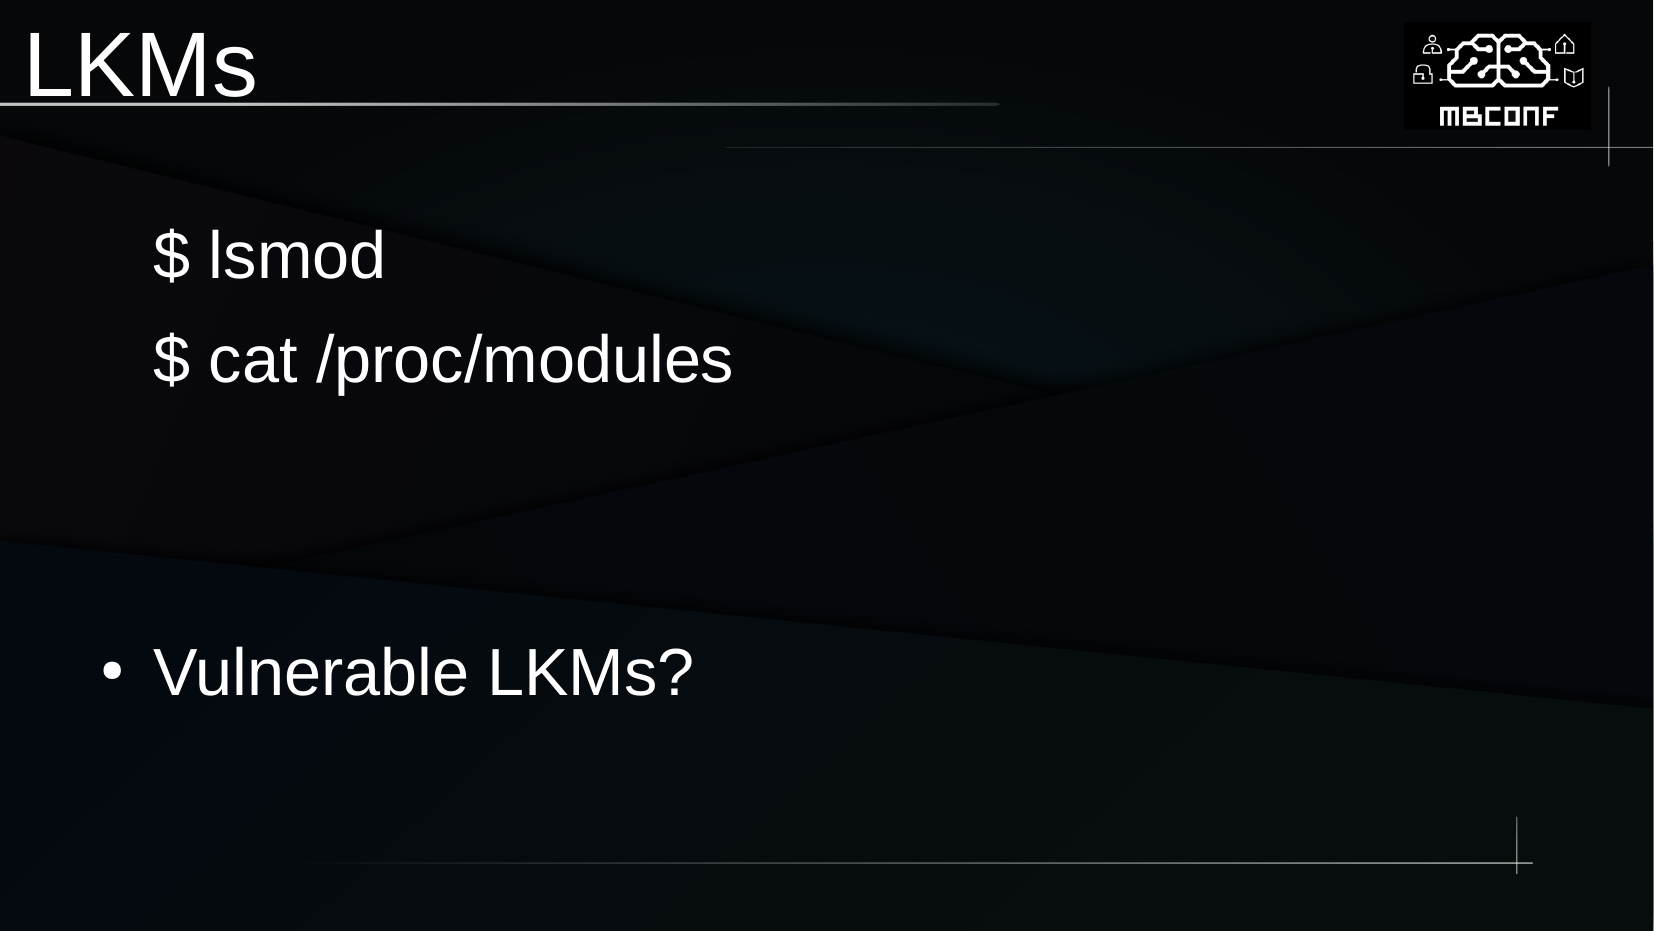

# LKMs
$ lsmod
$ cat /proc/modules
Vulnerable LKMs?